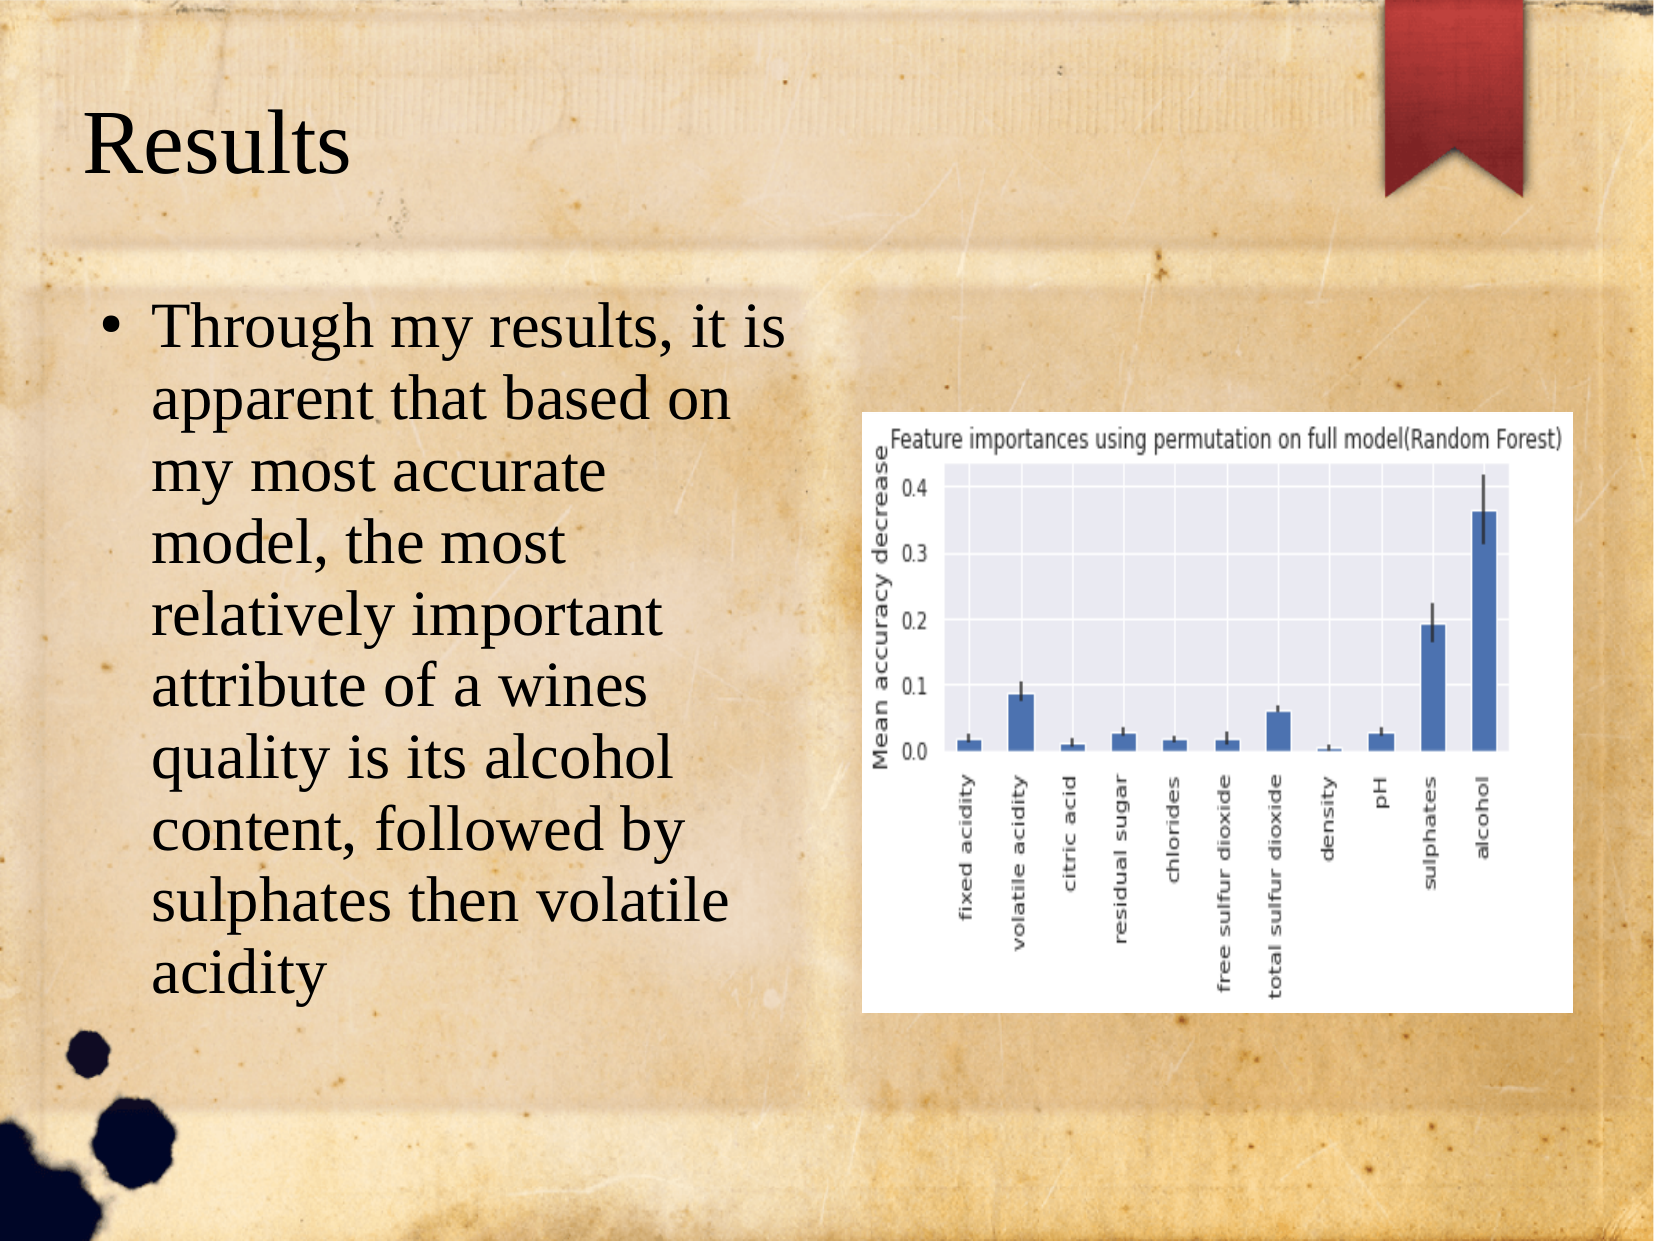

# Results
Through my results, it is apparent that based on my most accurate model, the most relatively important attribute of a wines quality is its alcohol content, followed by sulphates then volatile acidity